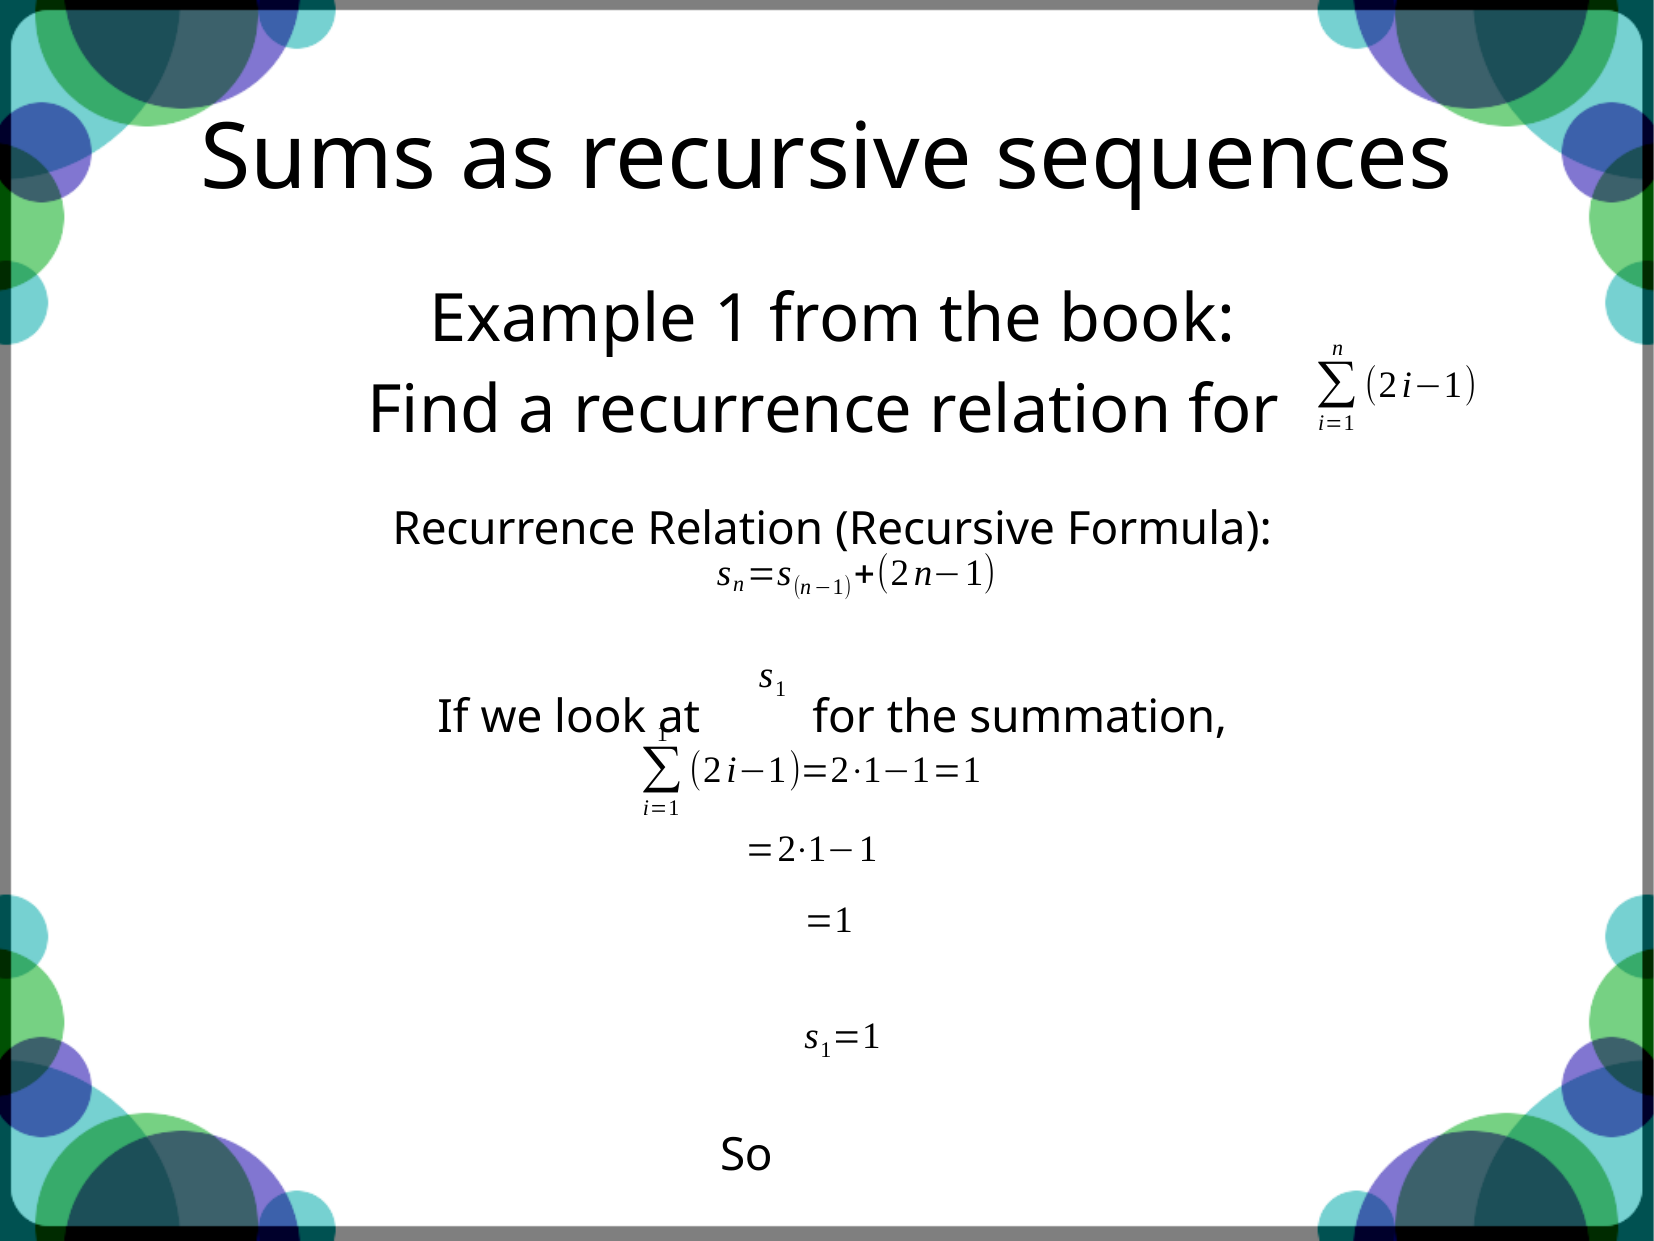

# Sums as recursive sequences
Example 1 from the book:
Find a recurrence relation for
Recurrence Relation (Recursive Formula):
If we look at 		for the summation,
So